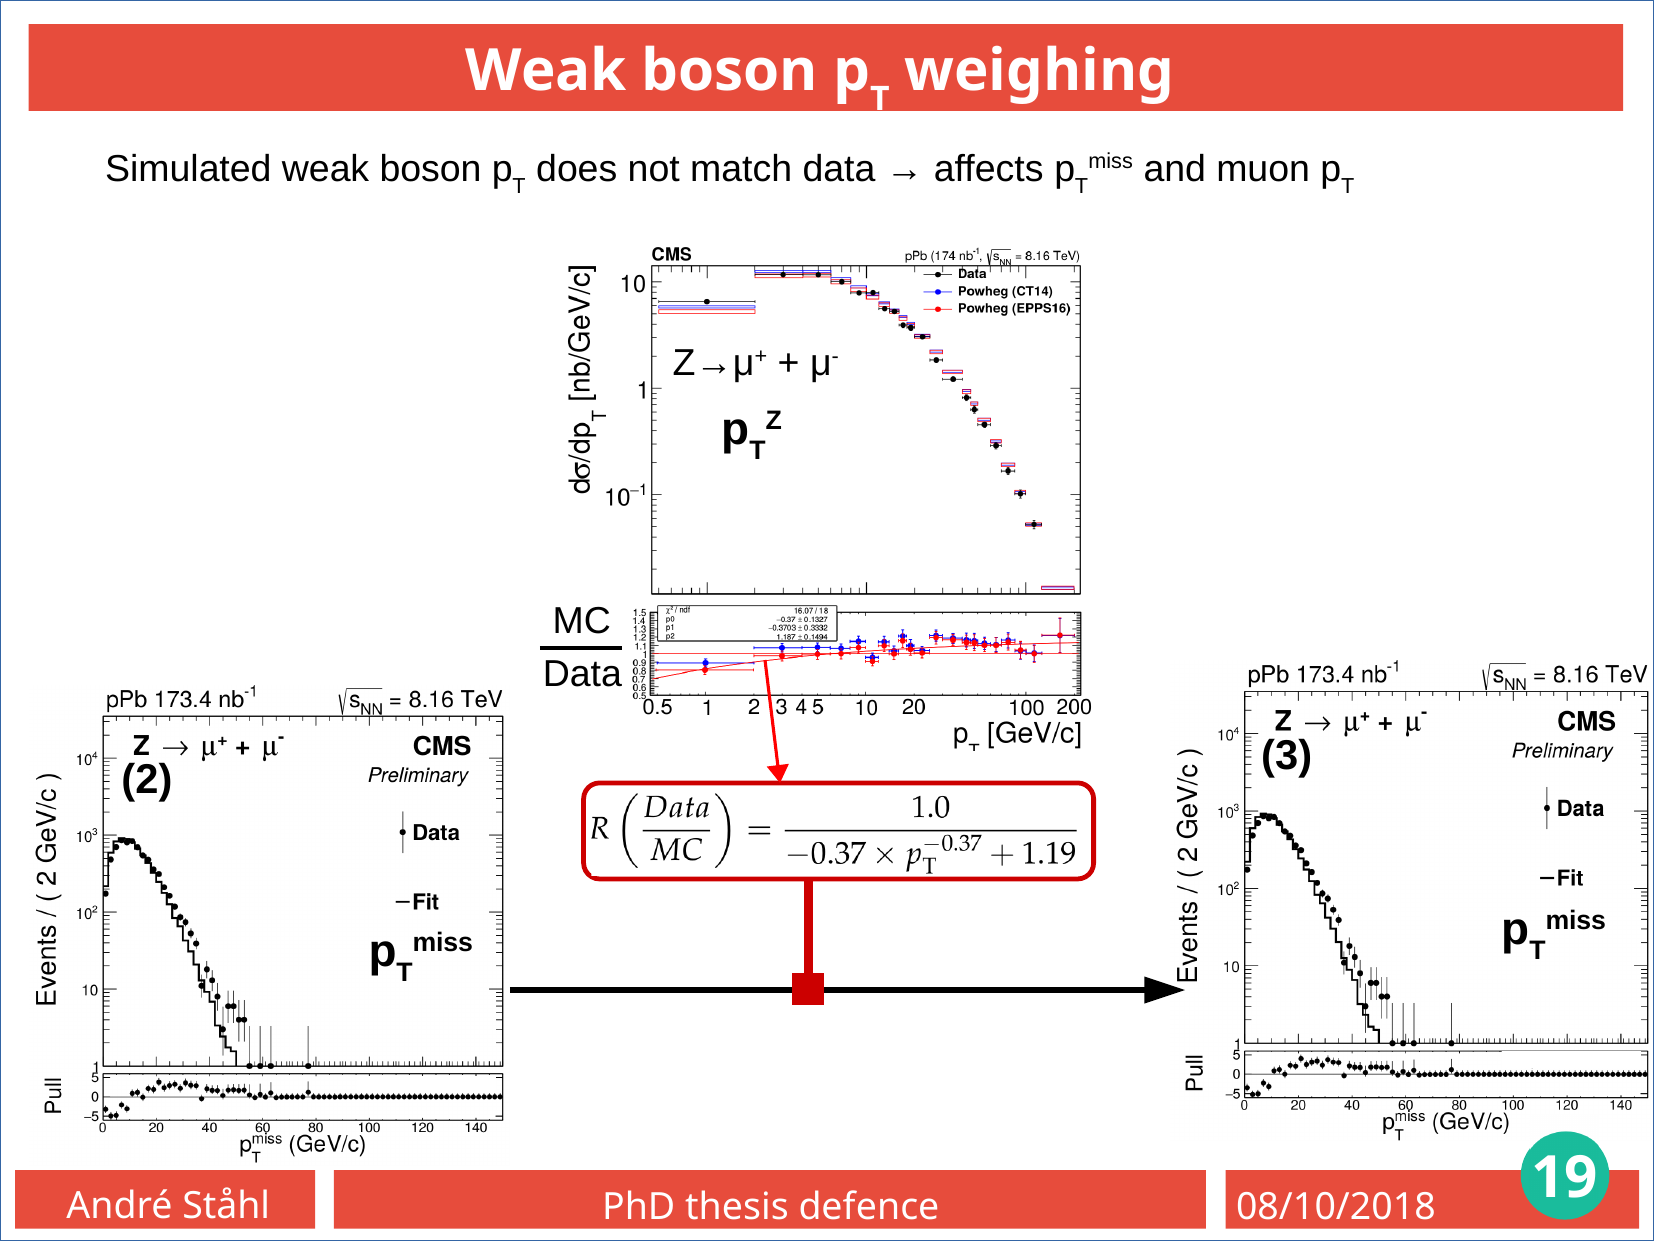

# Weak boson pT weighing
Simulated weak boson pT does not match data → affects pTmiss and muon pT
Z→μ+ + μ-
pTZ
MC
Data
(3)
(2)
pTmiss
pTmiss
19
08/10/2018